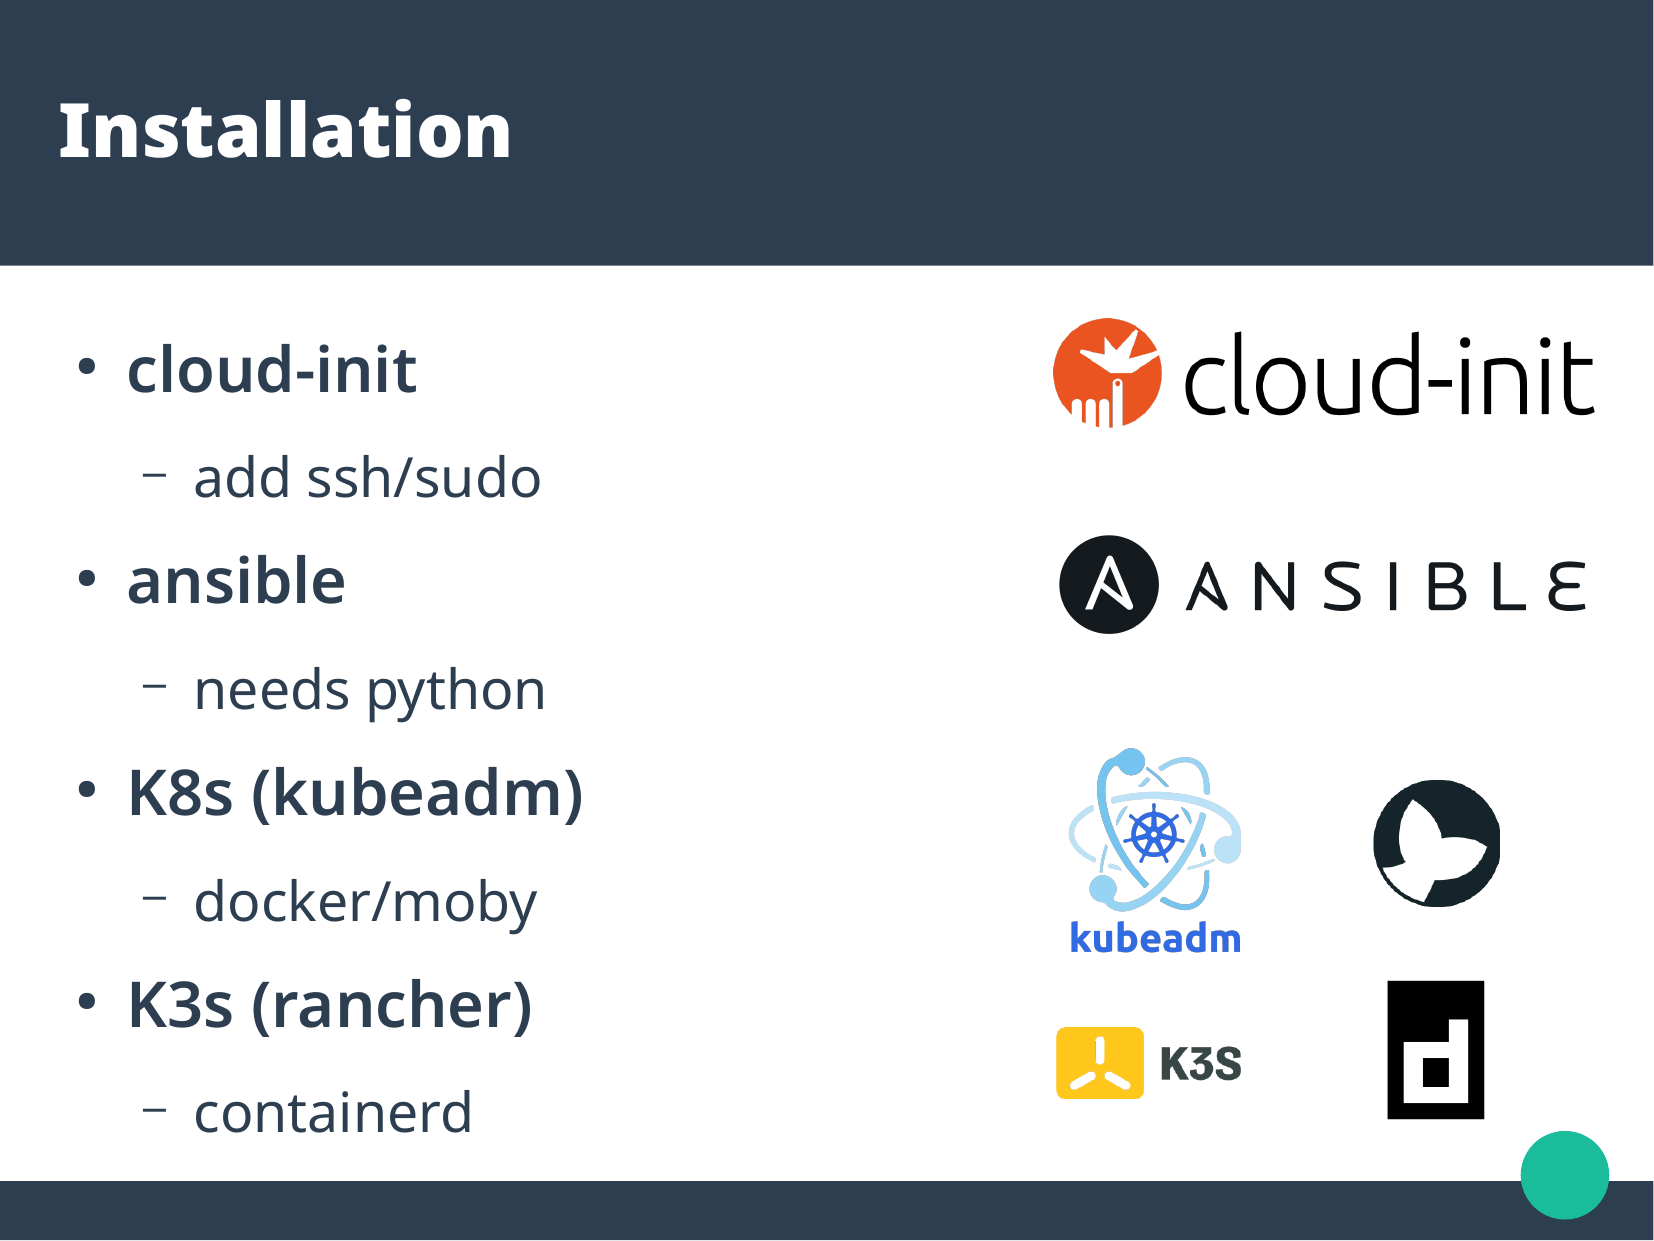

# Installation
cloud-init
add ssh/sudo
ansible
needs python
K8s (kubeadm)
docker/moby
K3s (rancher)
containerd